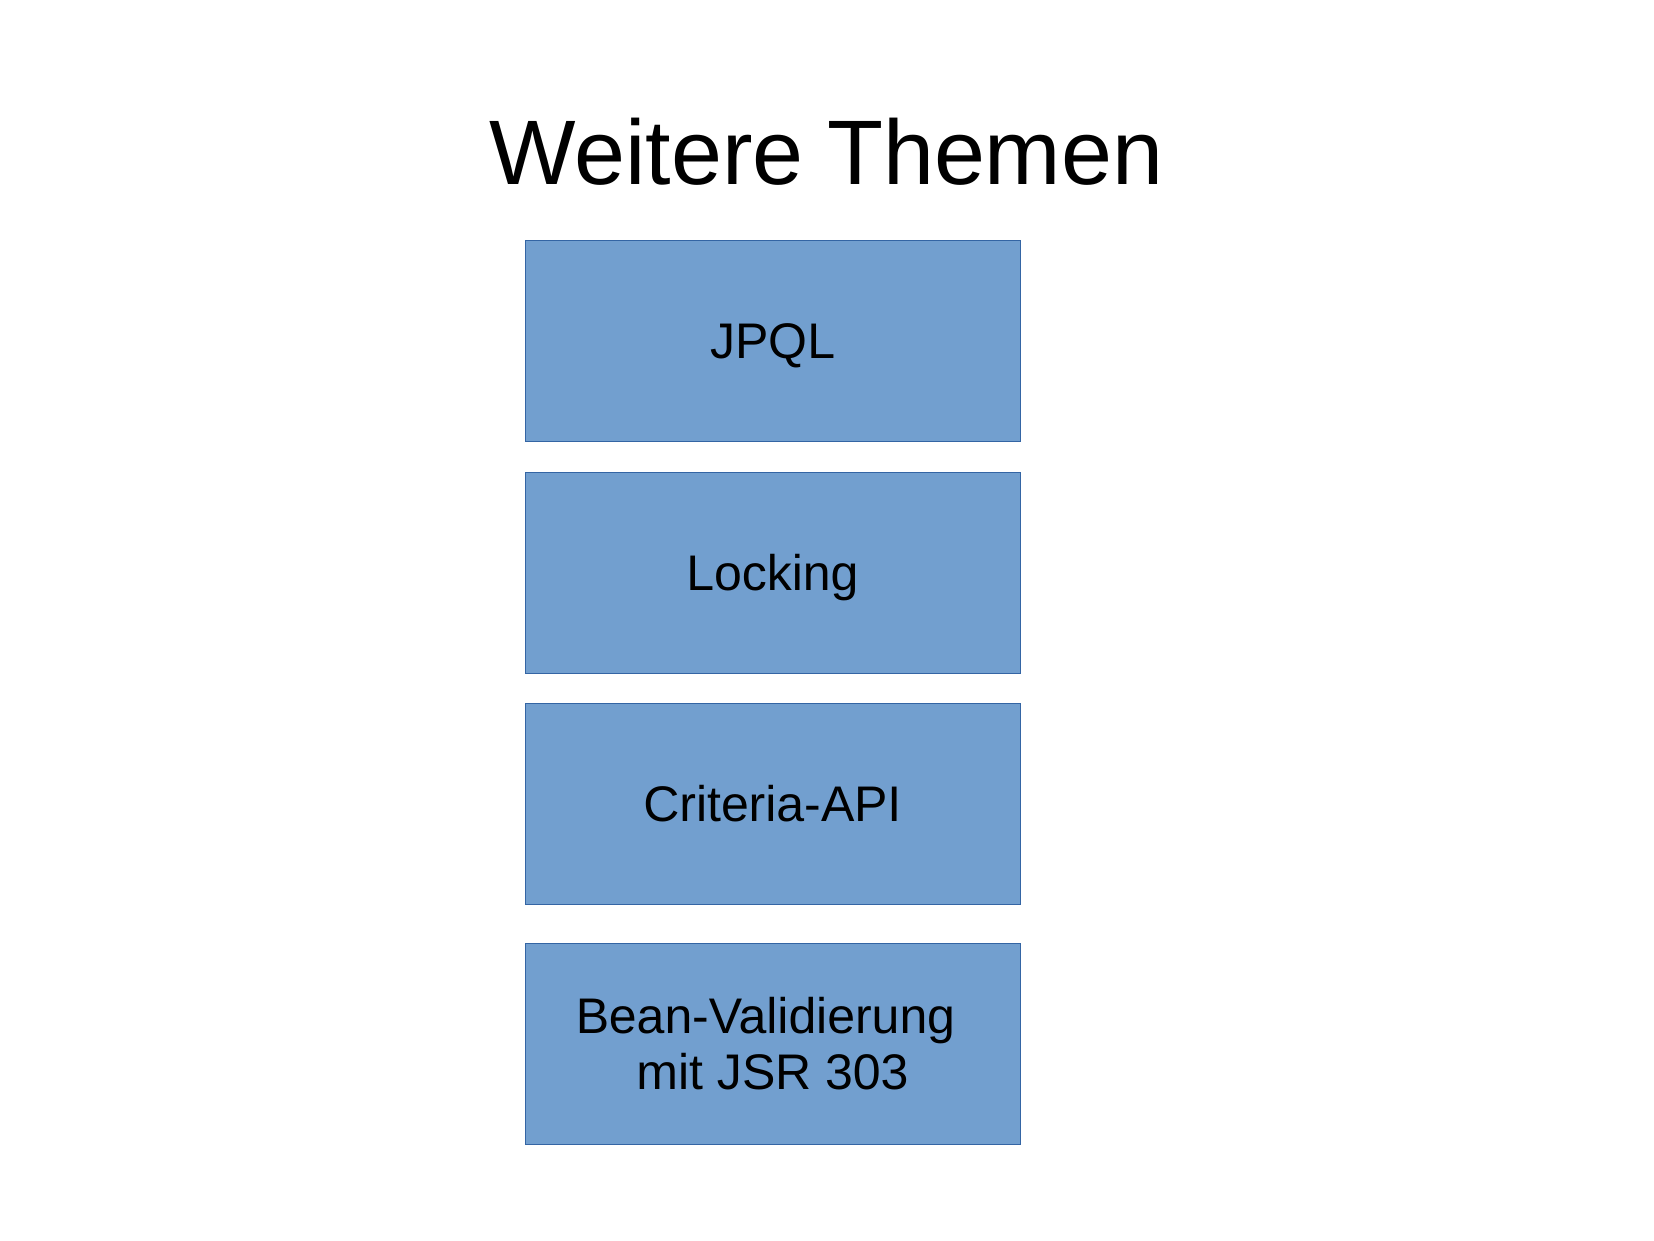

# Weitere Themen
JPQL
Locking
Criteria-API
Bean-Validierung
mit JSR 303